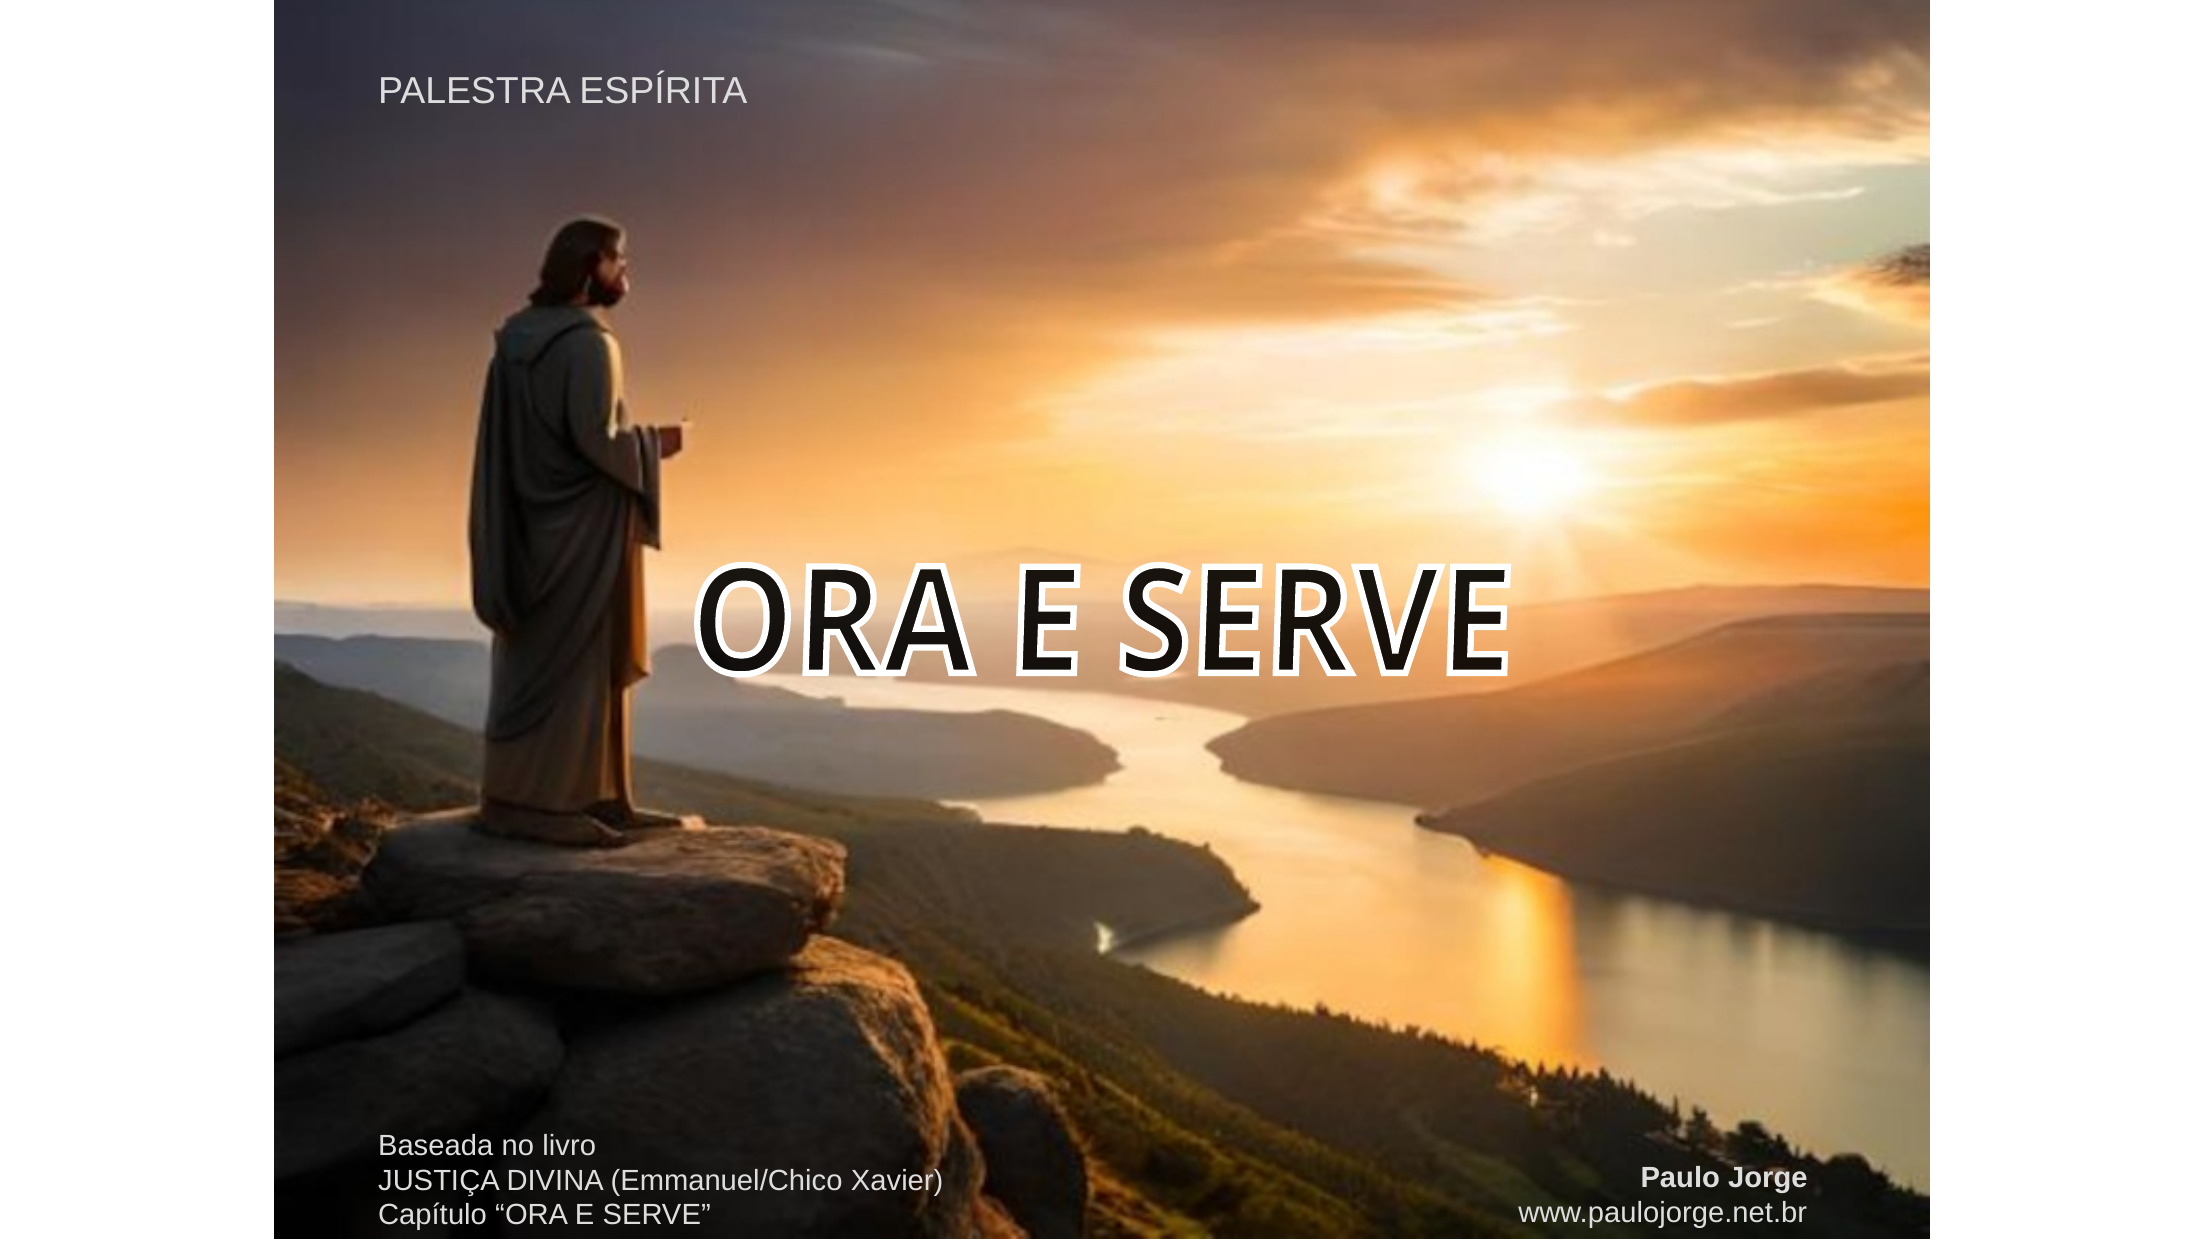

PALESTRA ESPÍRITA
ORA E SERVE
Baseada no livro
JUSTIÇA DIVINA (Emmanuel/Chico Xavier)
Capítulo “ORA E SERVE”
Paulo Jorge
 www.paulojorge.net.br